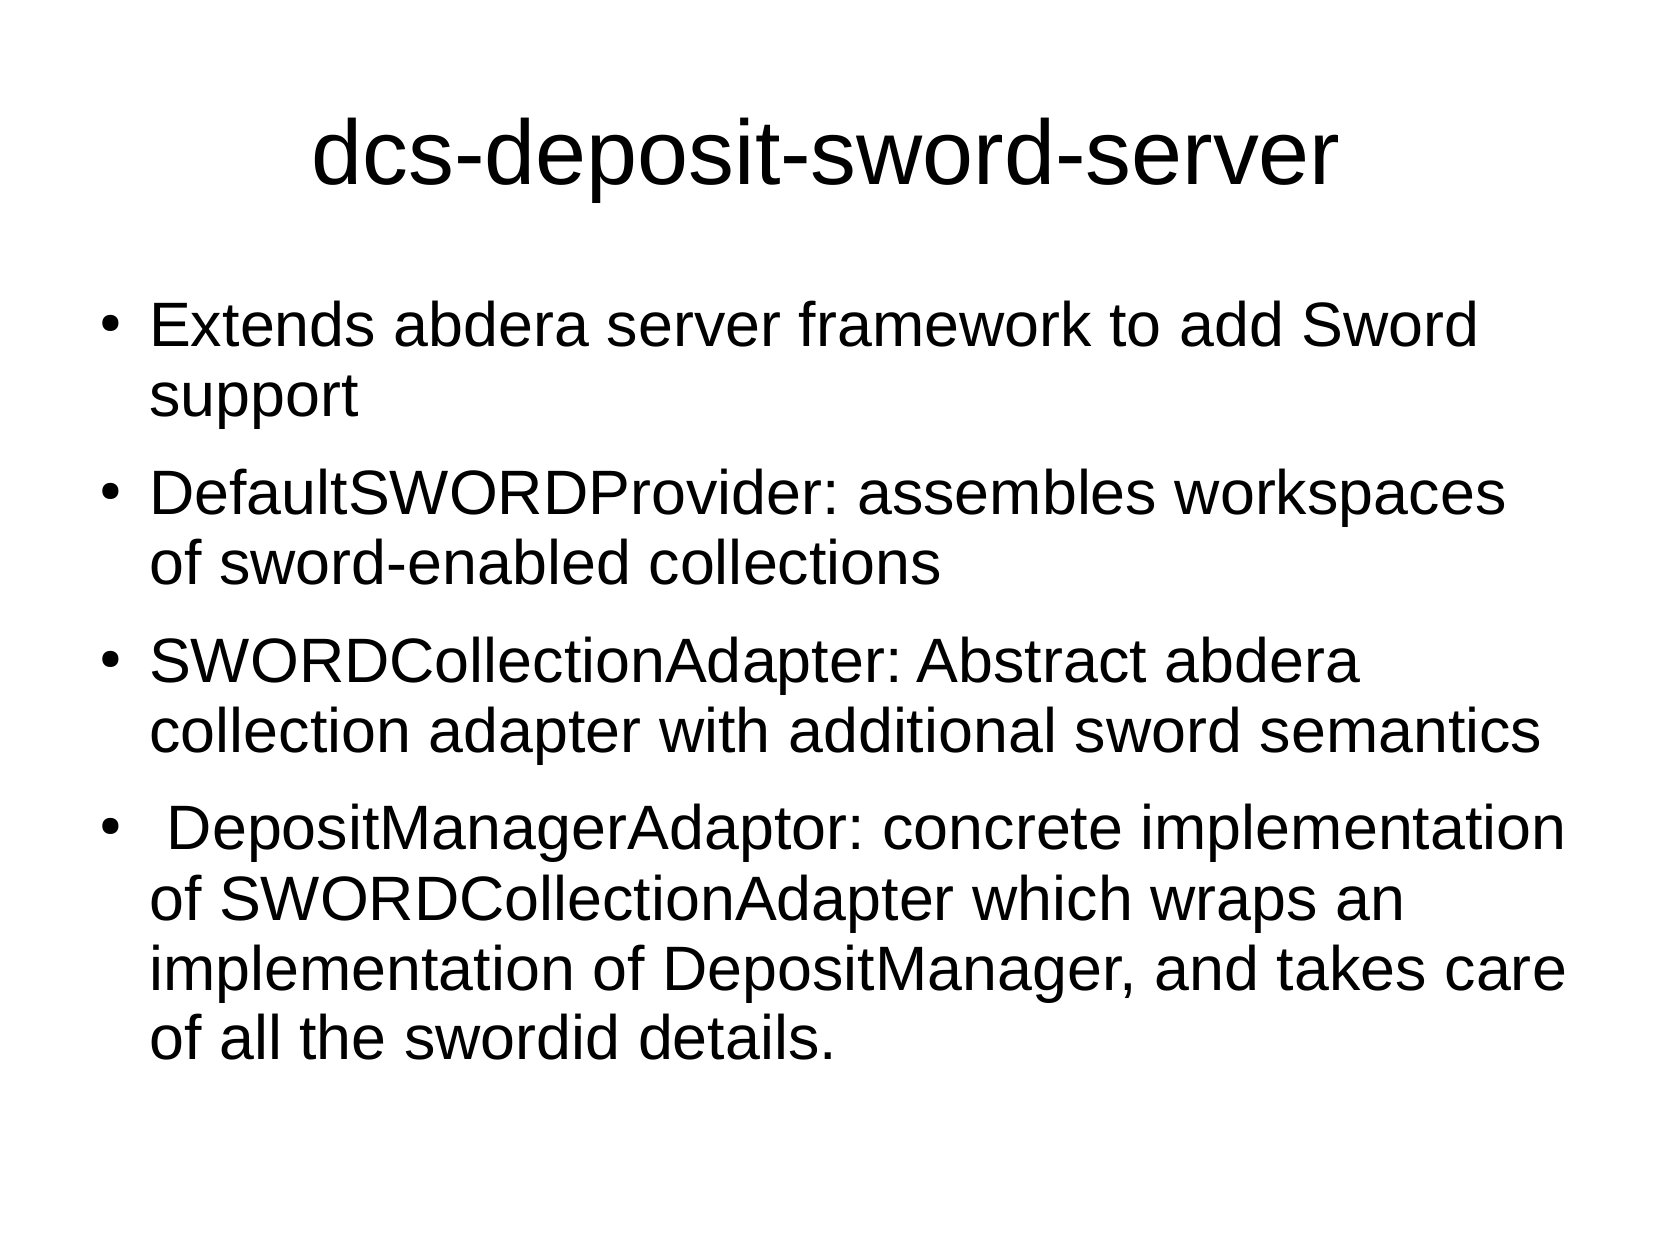

# dcs-deposit-sword-server
Extends abdera server framework to add Sword support
DefaultSWORDProvider: assembles workspaces of sword-enabled collections
SWORDCollectionAdapter: Abstract abdera collection adapter with additional sword semantics
 DepositManagerAdaptor: concrete implementation of SWORDCollectionAdapter which wraps an implementation of DepositManager, and takes care of all the swordid details.